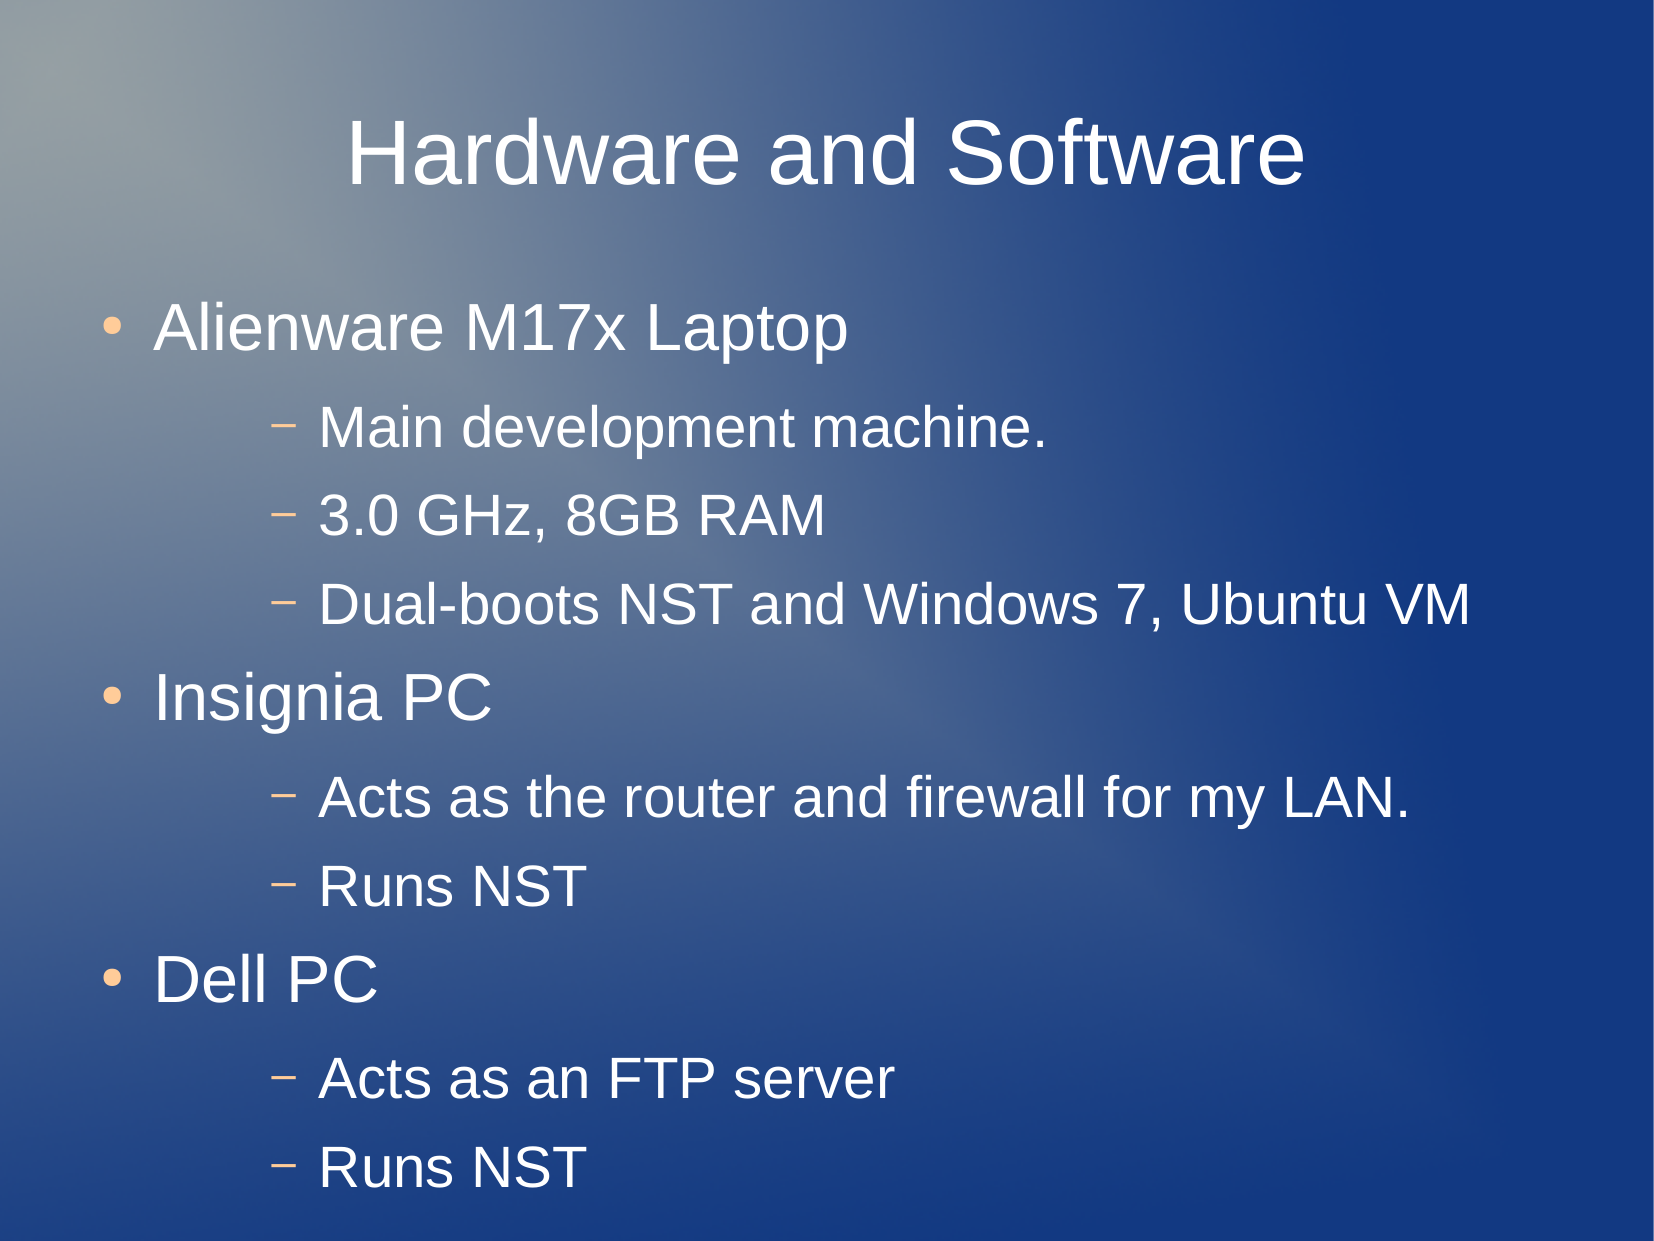

# Hardware and Software
Alienware M17x Laptop
Main development machine.
3.0 GHz, 8GB RAM
Dual-boots NST and Windows 7, Ubuntu VM
Insignia PC
Acts as the router and firewall for my LAN.
Runs NST
Dell PC
Acts as an FTP server
Runs NST